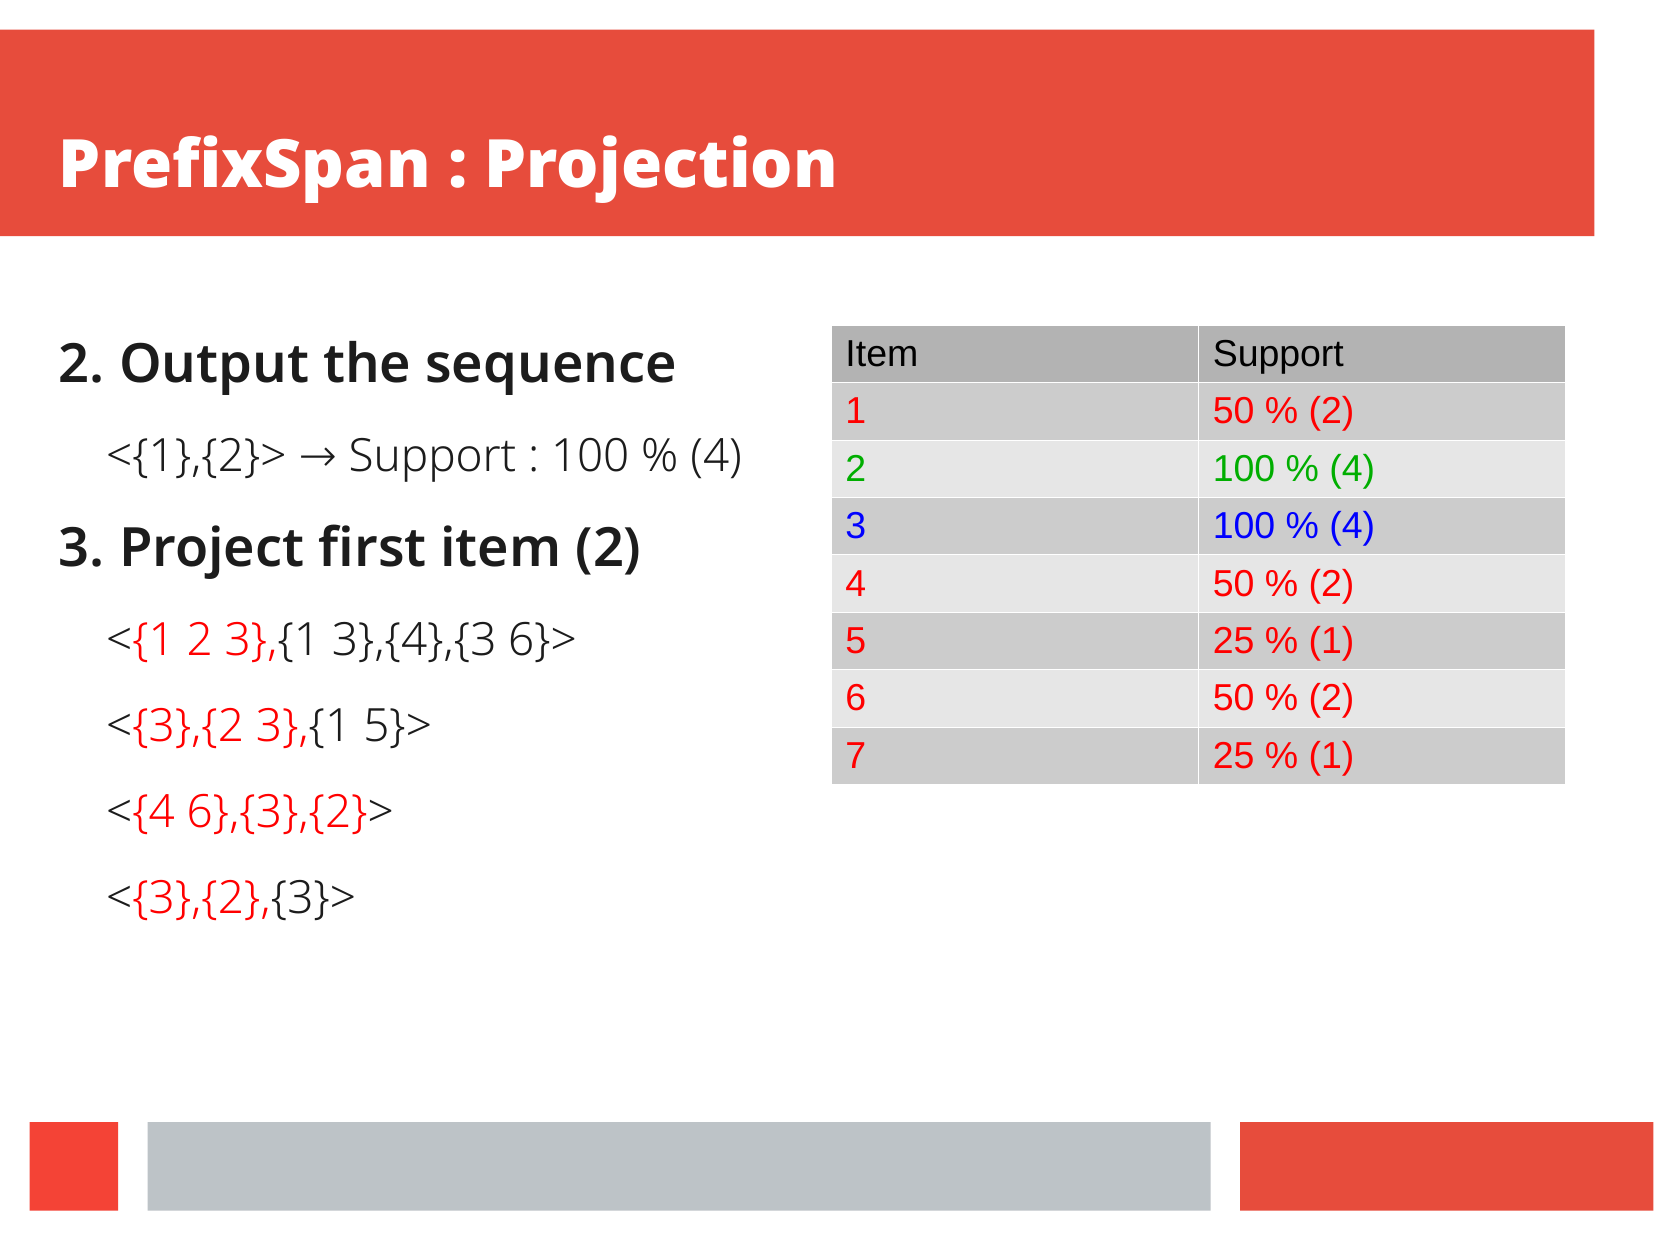

# PrefixSpan : Projection
2. Output the sequence
<{1},{2}> → Support : 100 % (4)
3. Project first item (2)
<{1 2 3},{1 3},{4},{3 6}>
<{3},{2 3},{1 5}>
<{4 6},{3},{2}>
<{3},{2},{3}>
| Item | Support |
| --- | --- |
| 1 | 50 % (2) |
| 2 | 100 % (4) |
| 3 | 100 % (4) |
| 4 | 50 % (2) |
| 5 | 25 % (1) |
| 6 | 50 % (2) |
| 7 | 25 % (1) |